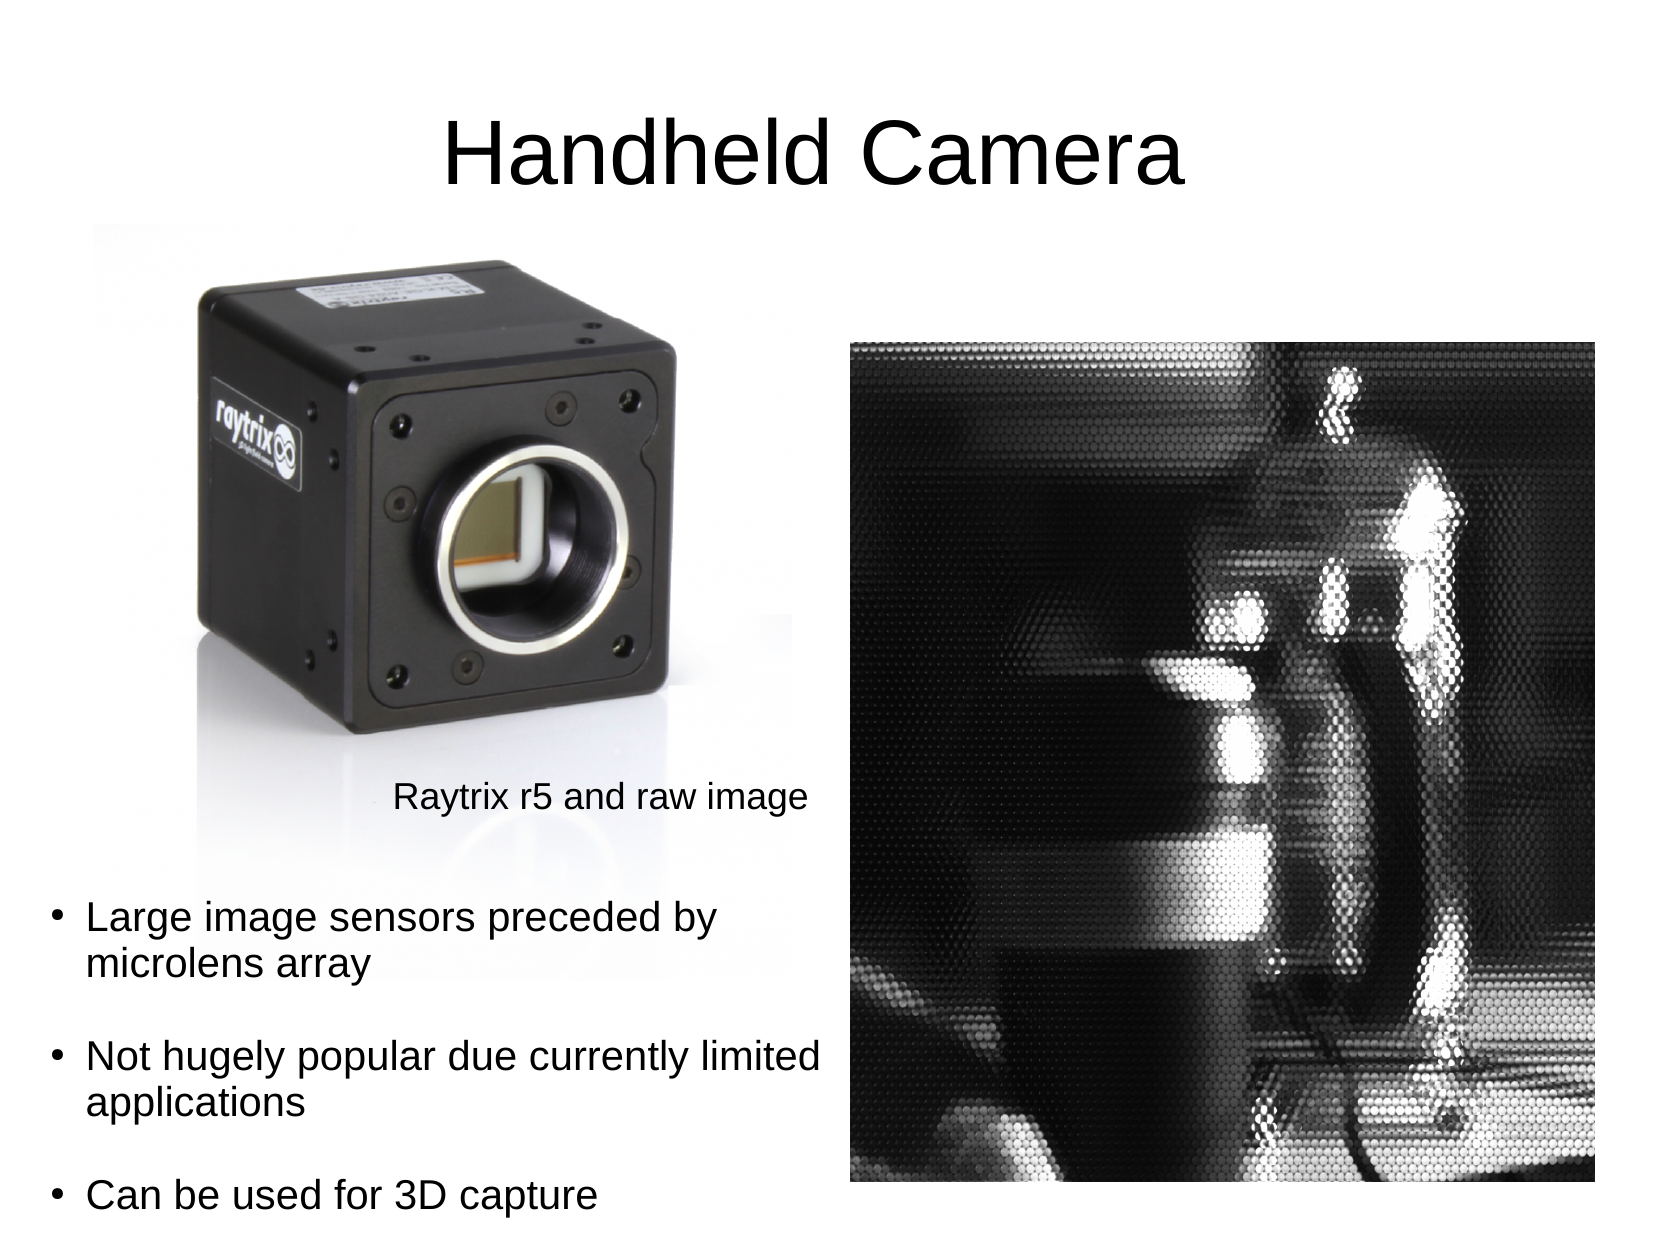

# Handheld Camera
Raytrix r5 and raw image
Large image sensors preceded by
microlens array
Not hugely popular due currently limited
applications
Can be used for 3D capture